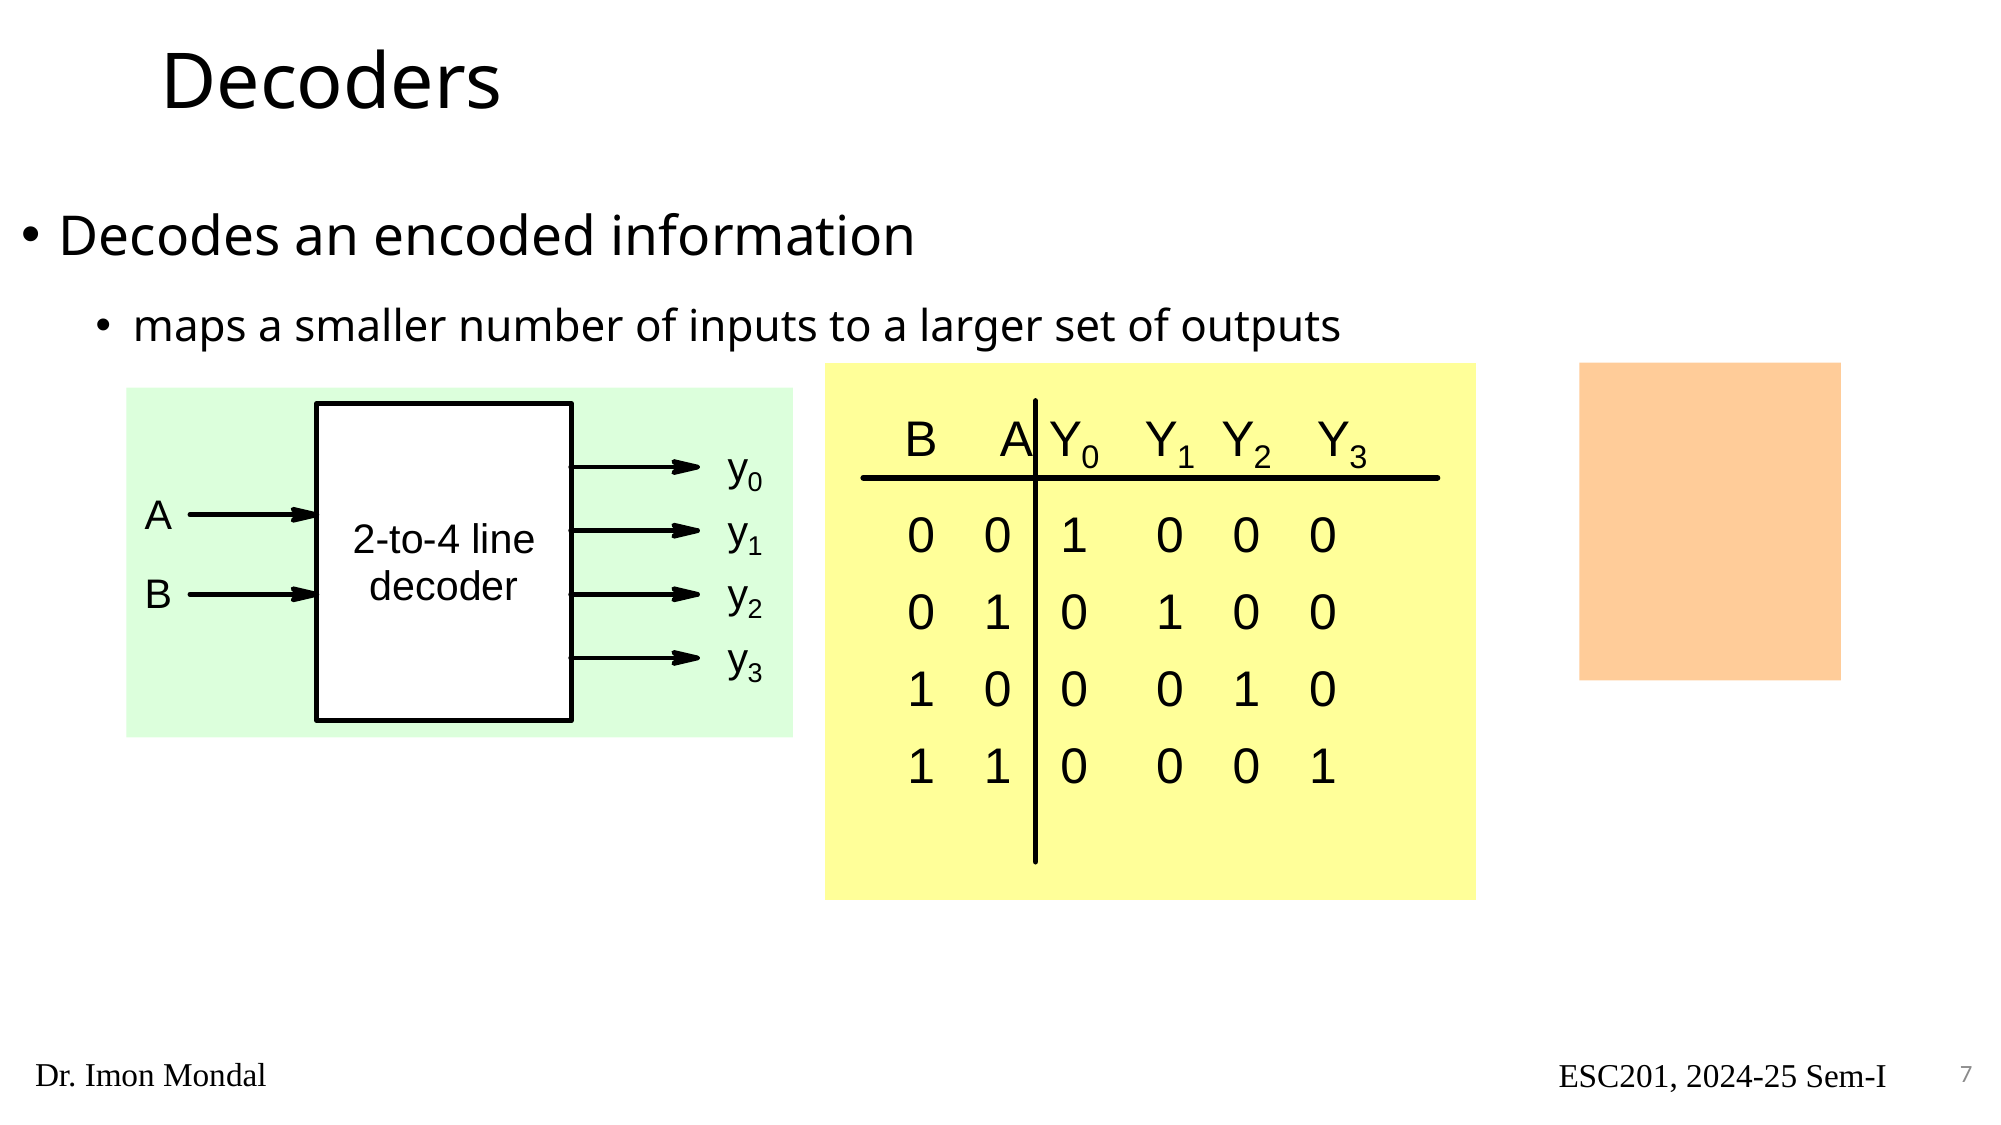

# Decoders
Decodes an encoded information
maps a smaller number of inputs to a larger set of outputs
7